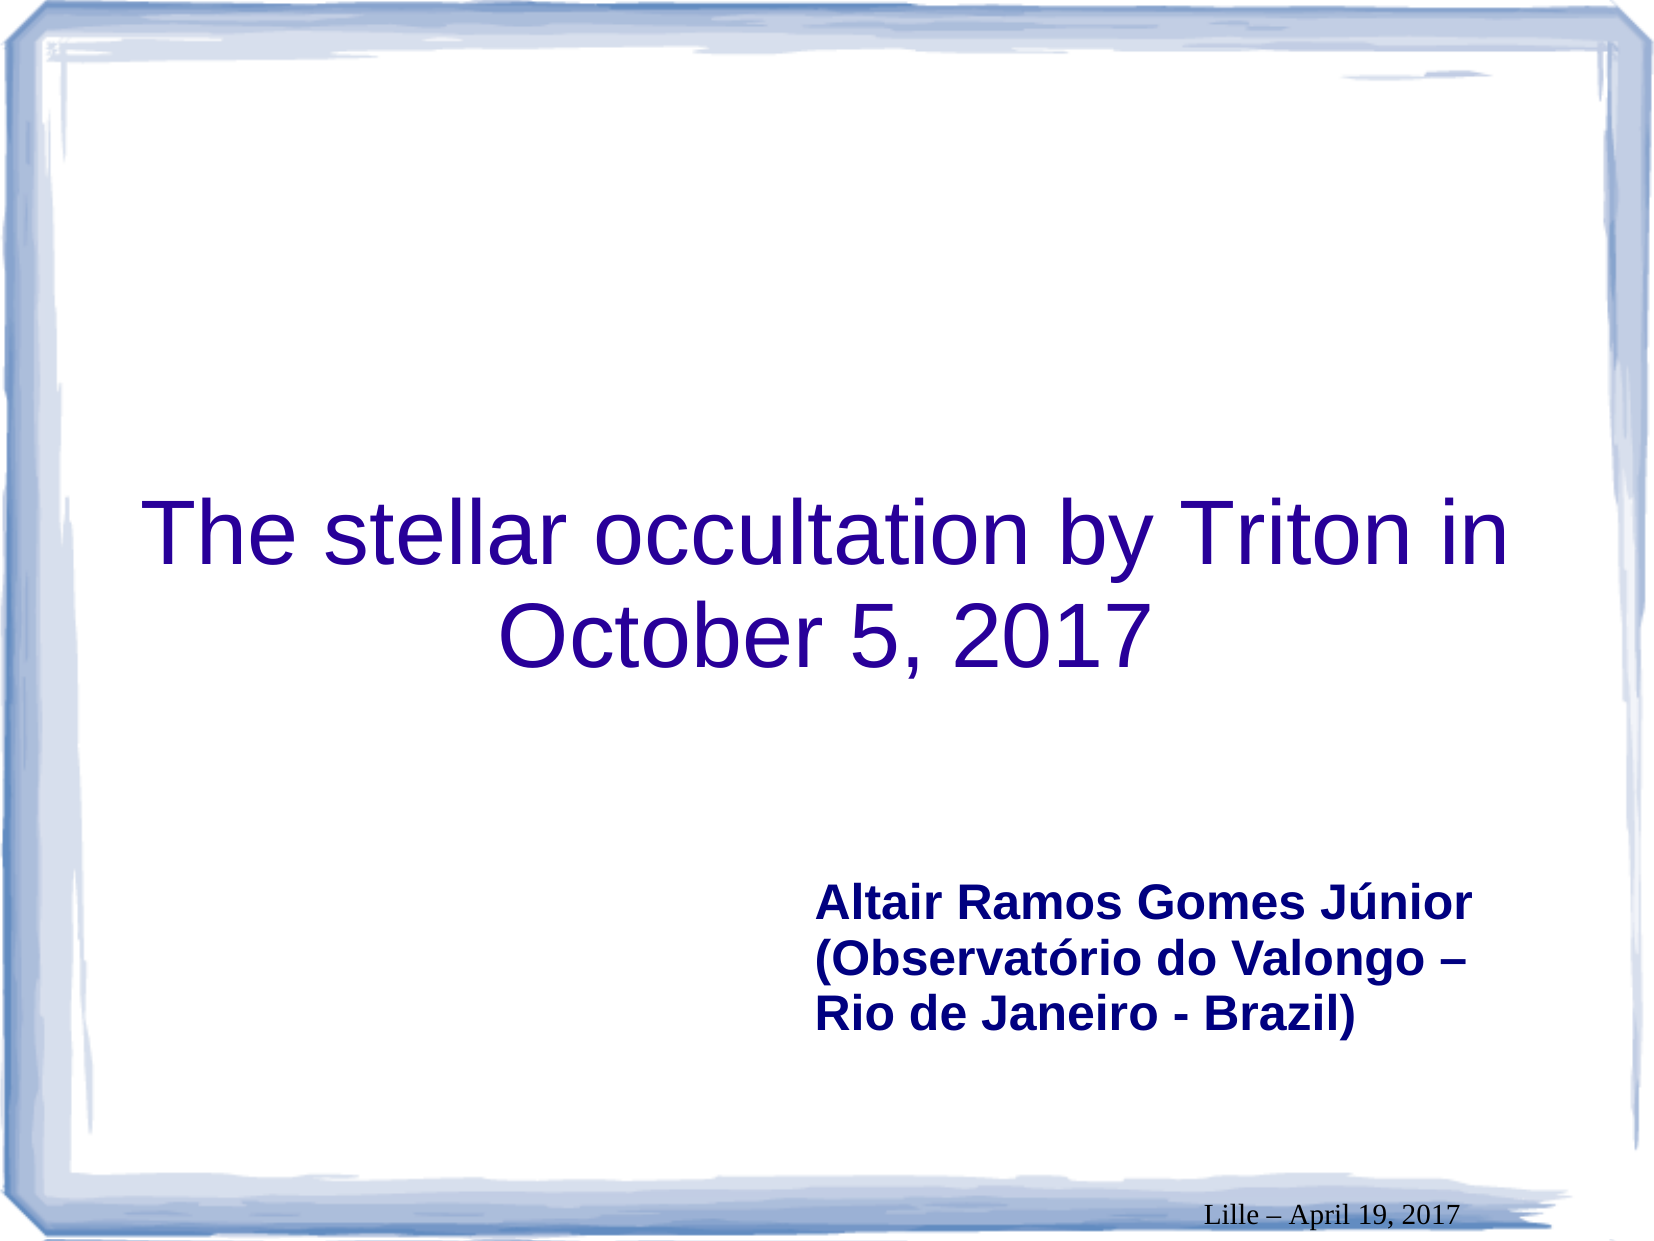

# The stellar occultation by Triton in October 5, 2017
Altair Ramos Gomes Júnior
(Observatório do Valongo –
Rio de Janeiro - Brazil)